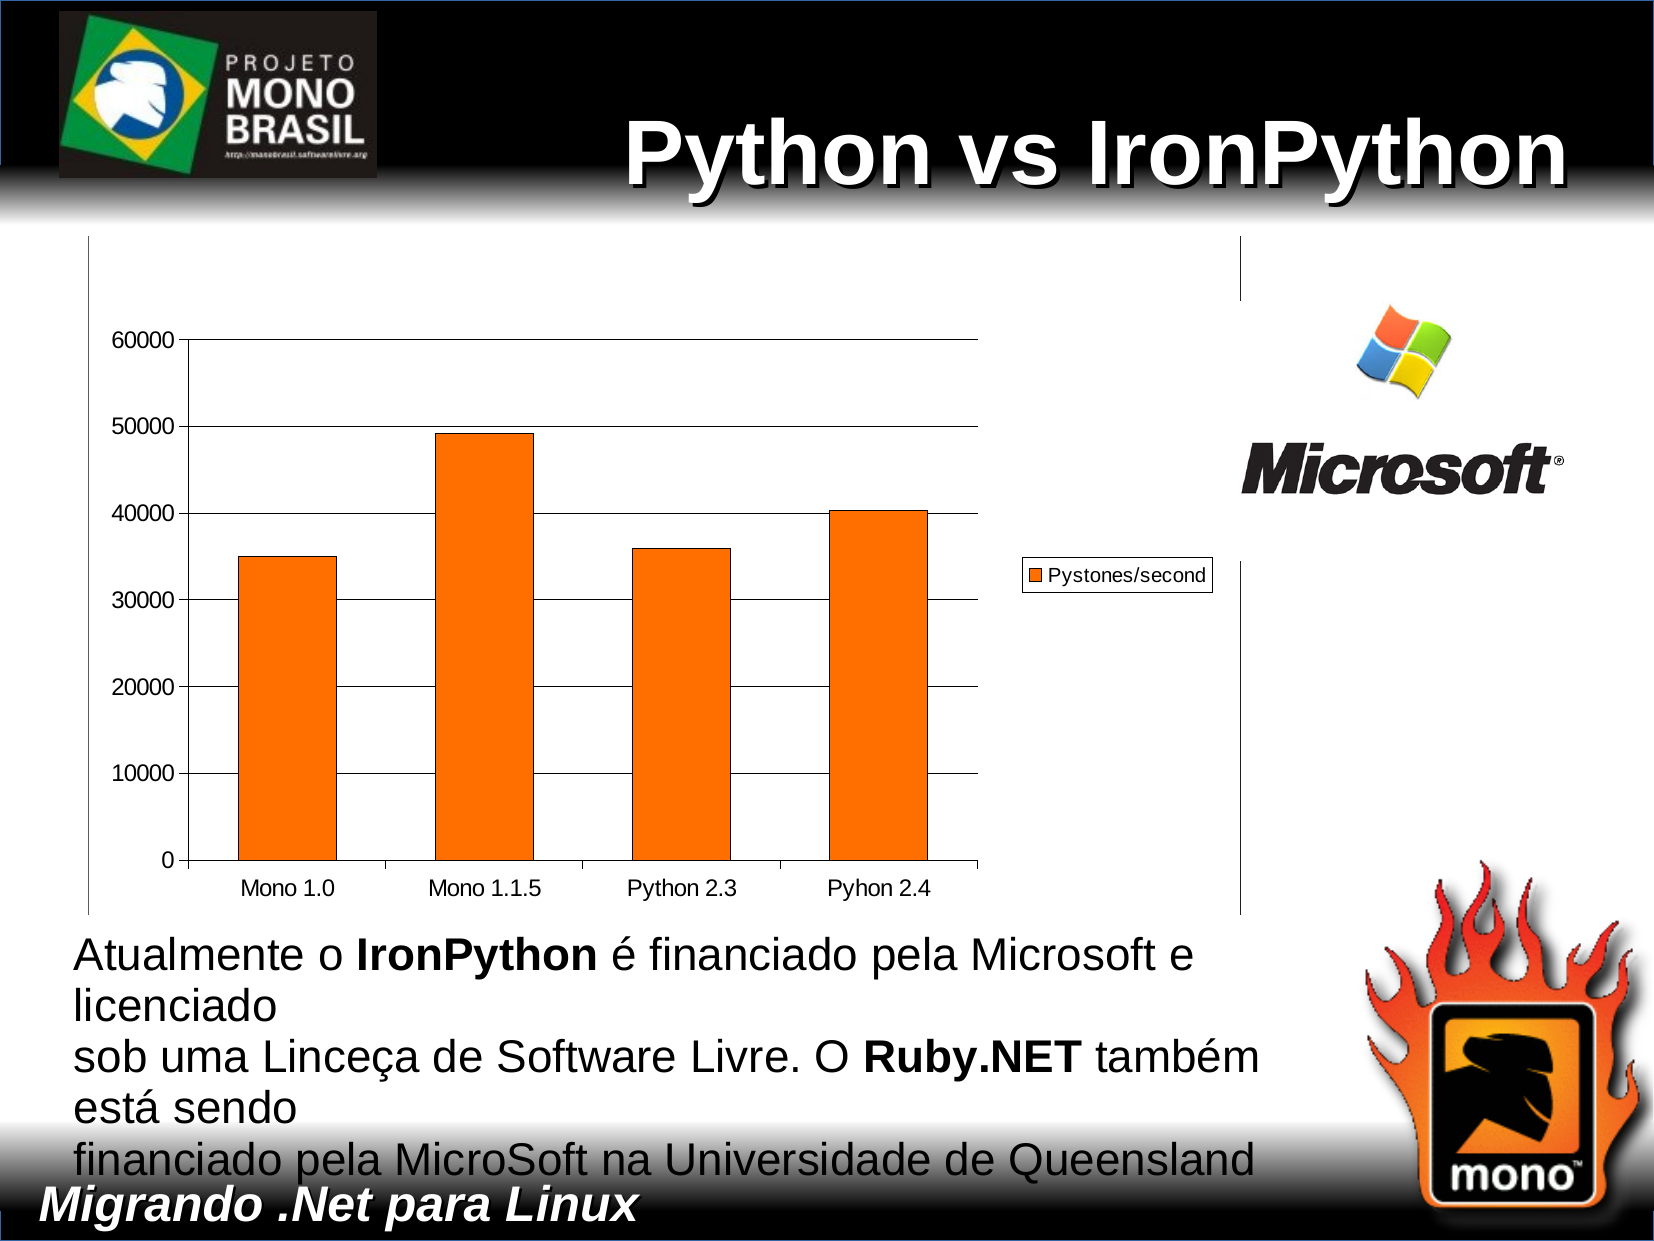

# Python vs IronPython
### Chart
| Category | Pystones/second |
|---|---|
| Mono 1.0 | 34950.0 |
| Mono 1.1.5 | 49121.0 |
| Python 2.3 | 35971.0 |
| Pyhon 2.4 | 40322.0 |
Migrando .Net para Linux
Atualmente o IronPython é financiado pela Microsoft e licenciado
sob uma Linceça de Software Livre. O Ruby.NET também está sendo
financiado pela MicroSoft na Universidade de Queensland